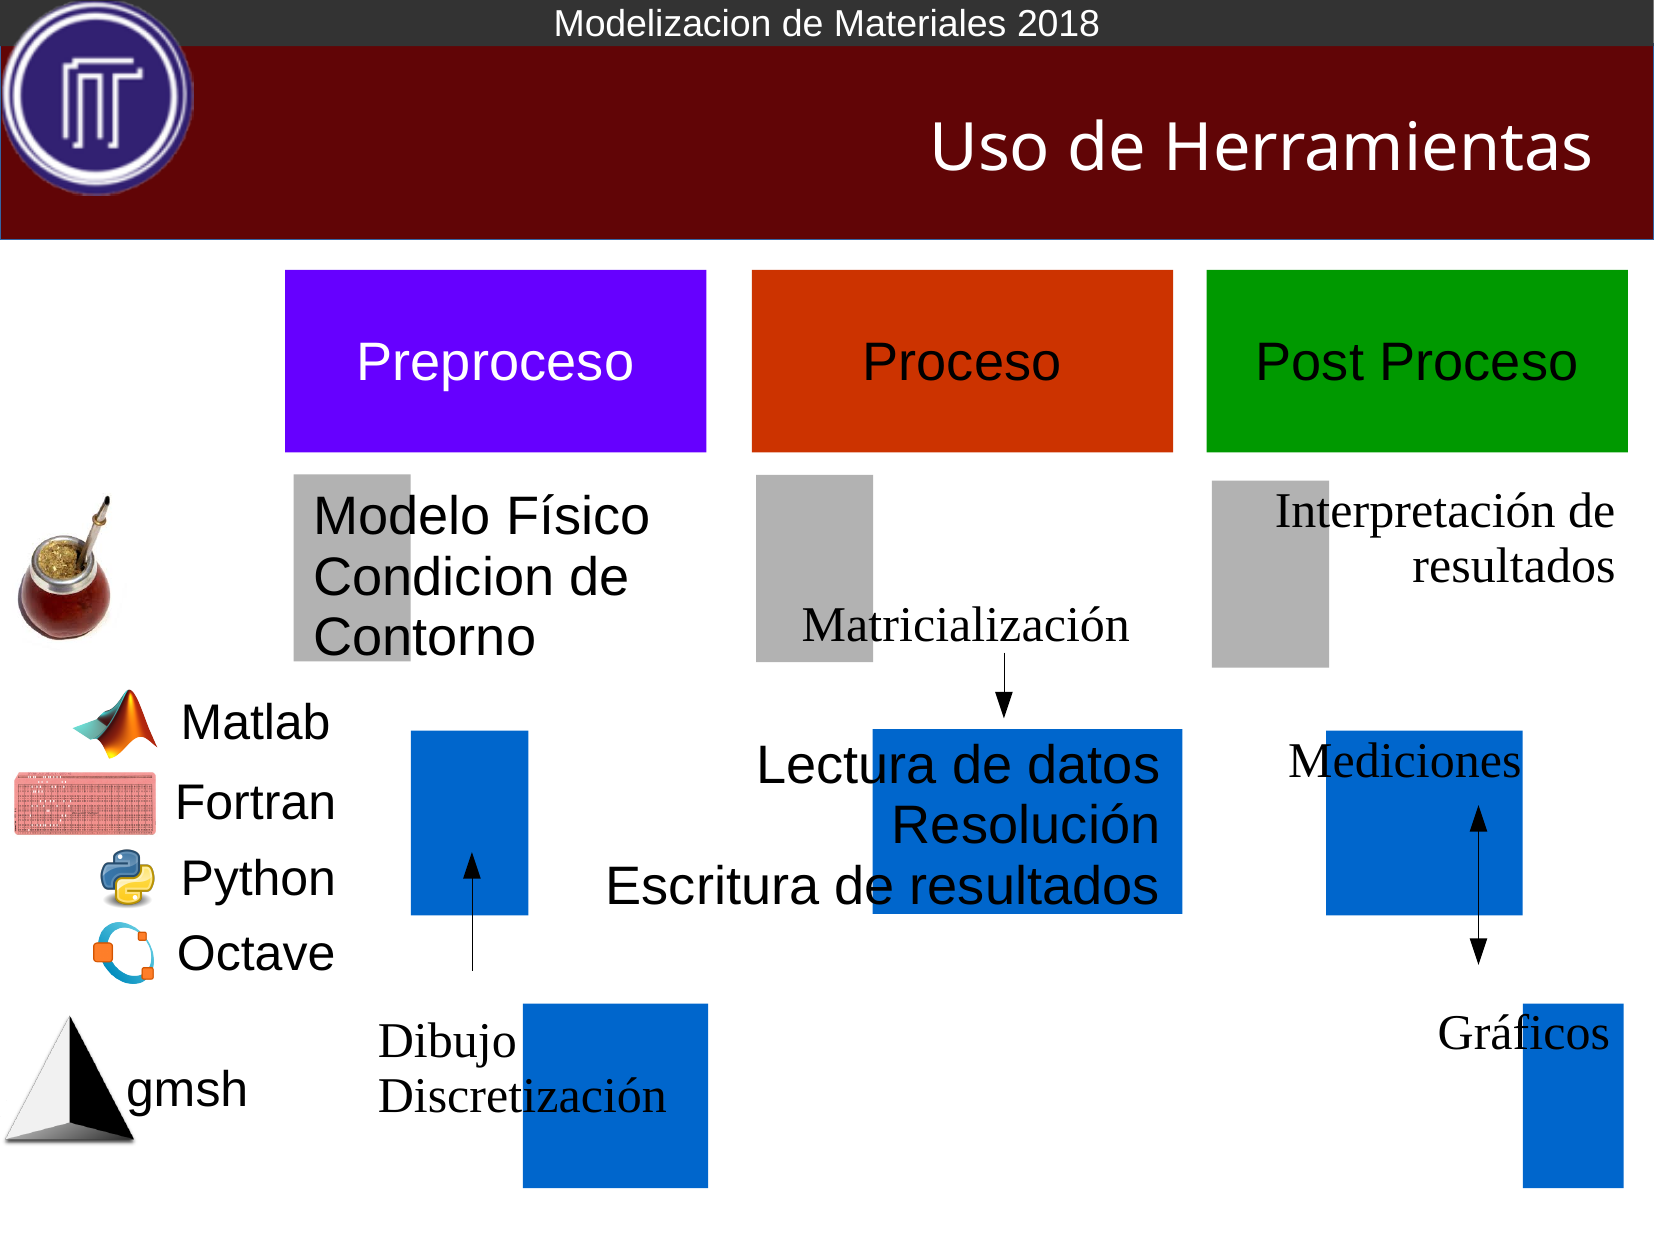

# Uso de Herramientas
Preproceso
Proceso
Post Proceso
Modelo Físico
Condicion de Contorno
Interpretación de resultados
Matricialización
Matlab
Lectura de datos
Resolución
Escritura de resultados
Mediciones
Fortran
Python
Octave
Gráficos
Dibujo
Discretización
gmsh